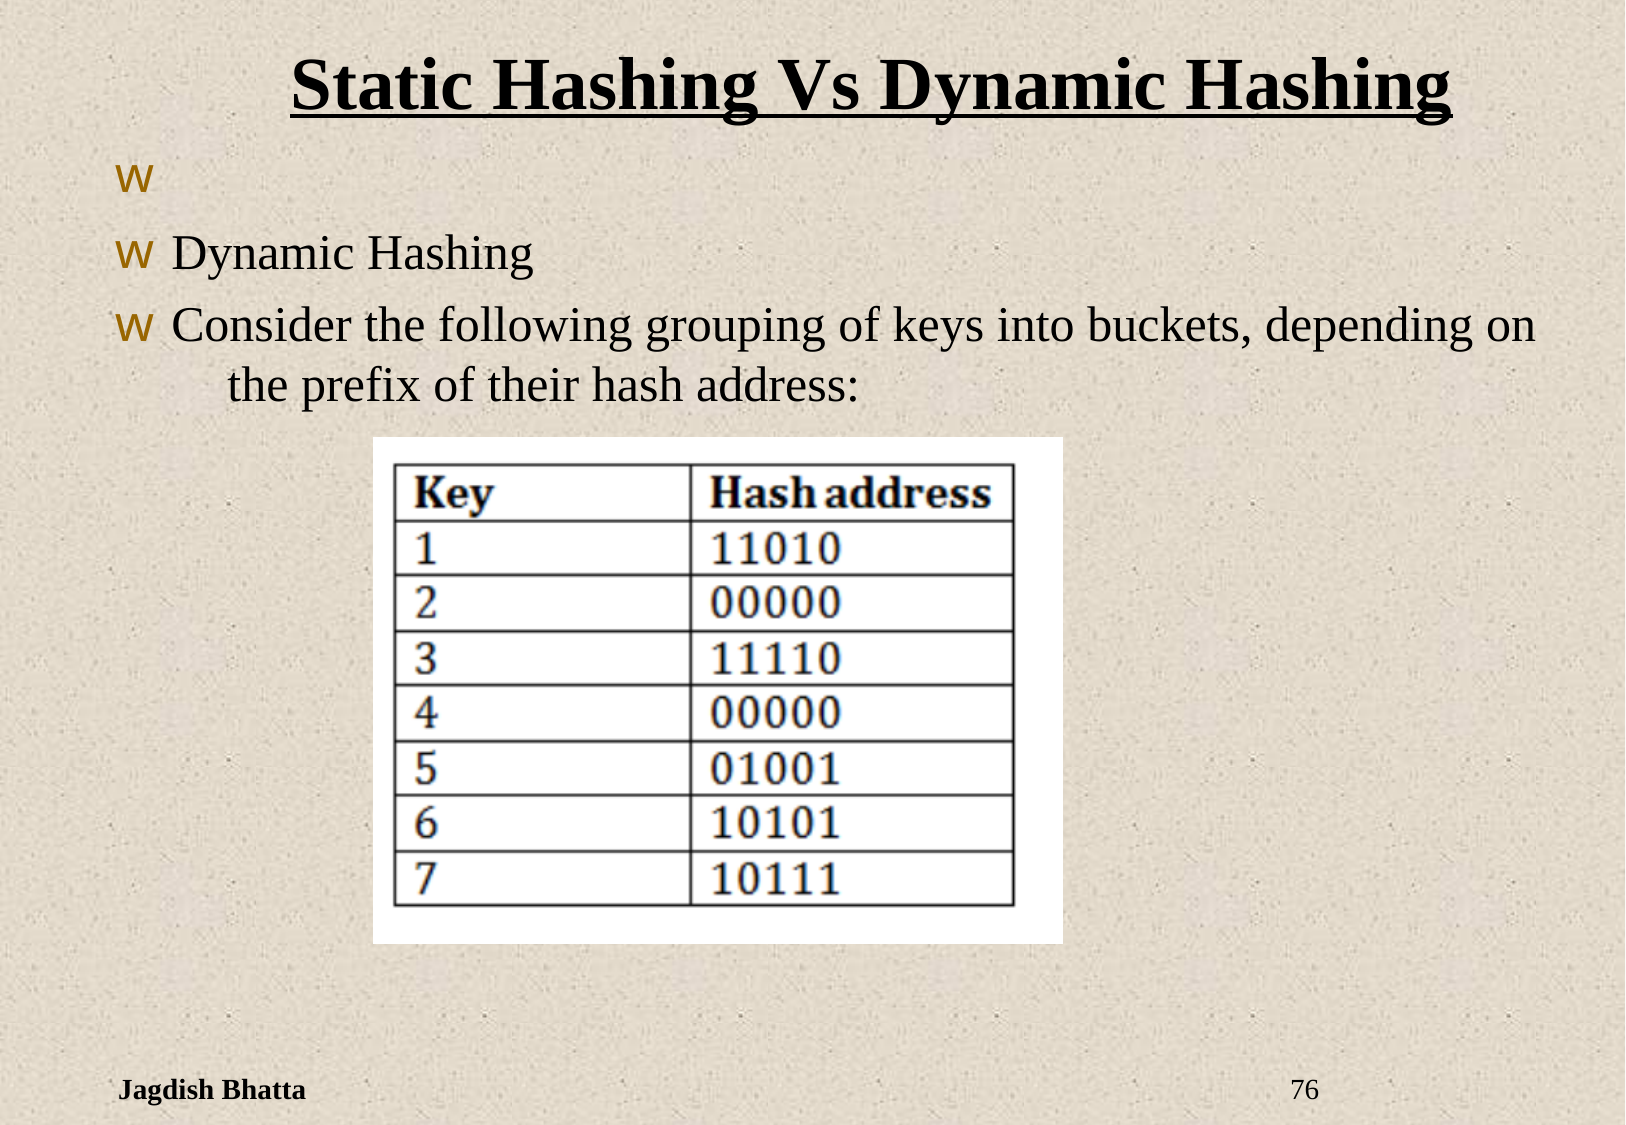

# Static Hashing Vs Dynamic Hashing
Dynamic Hashing
Consider the following grouping of keys into buckets, depending on the prefix of their hash address:
Jagdish Bhatta
75